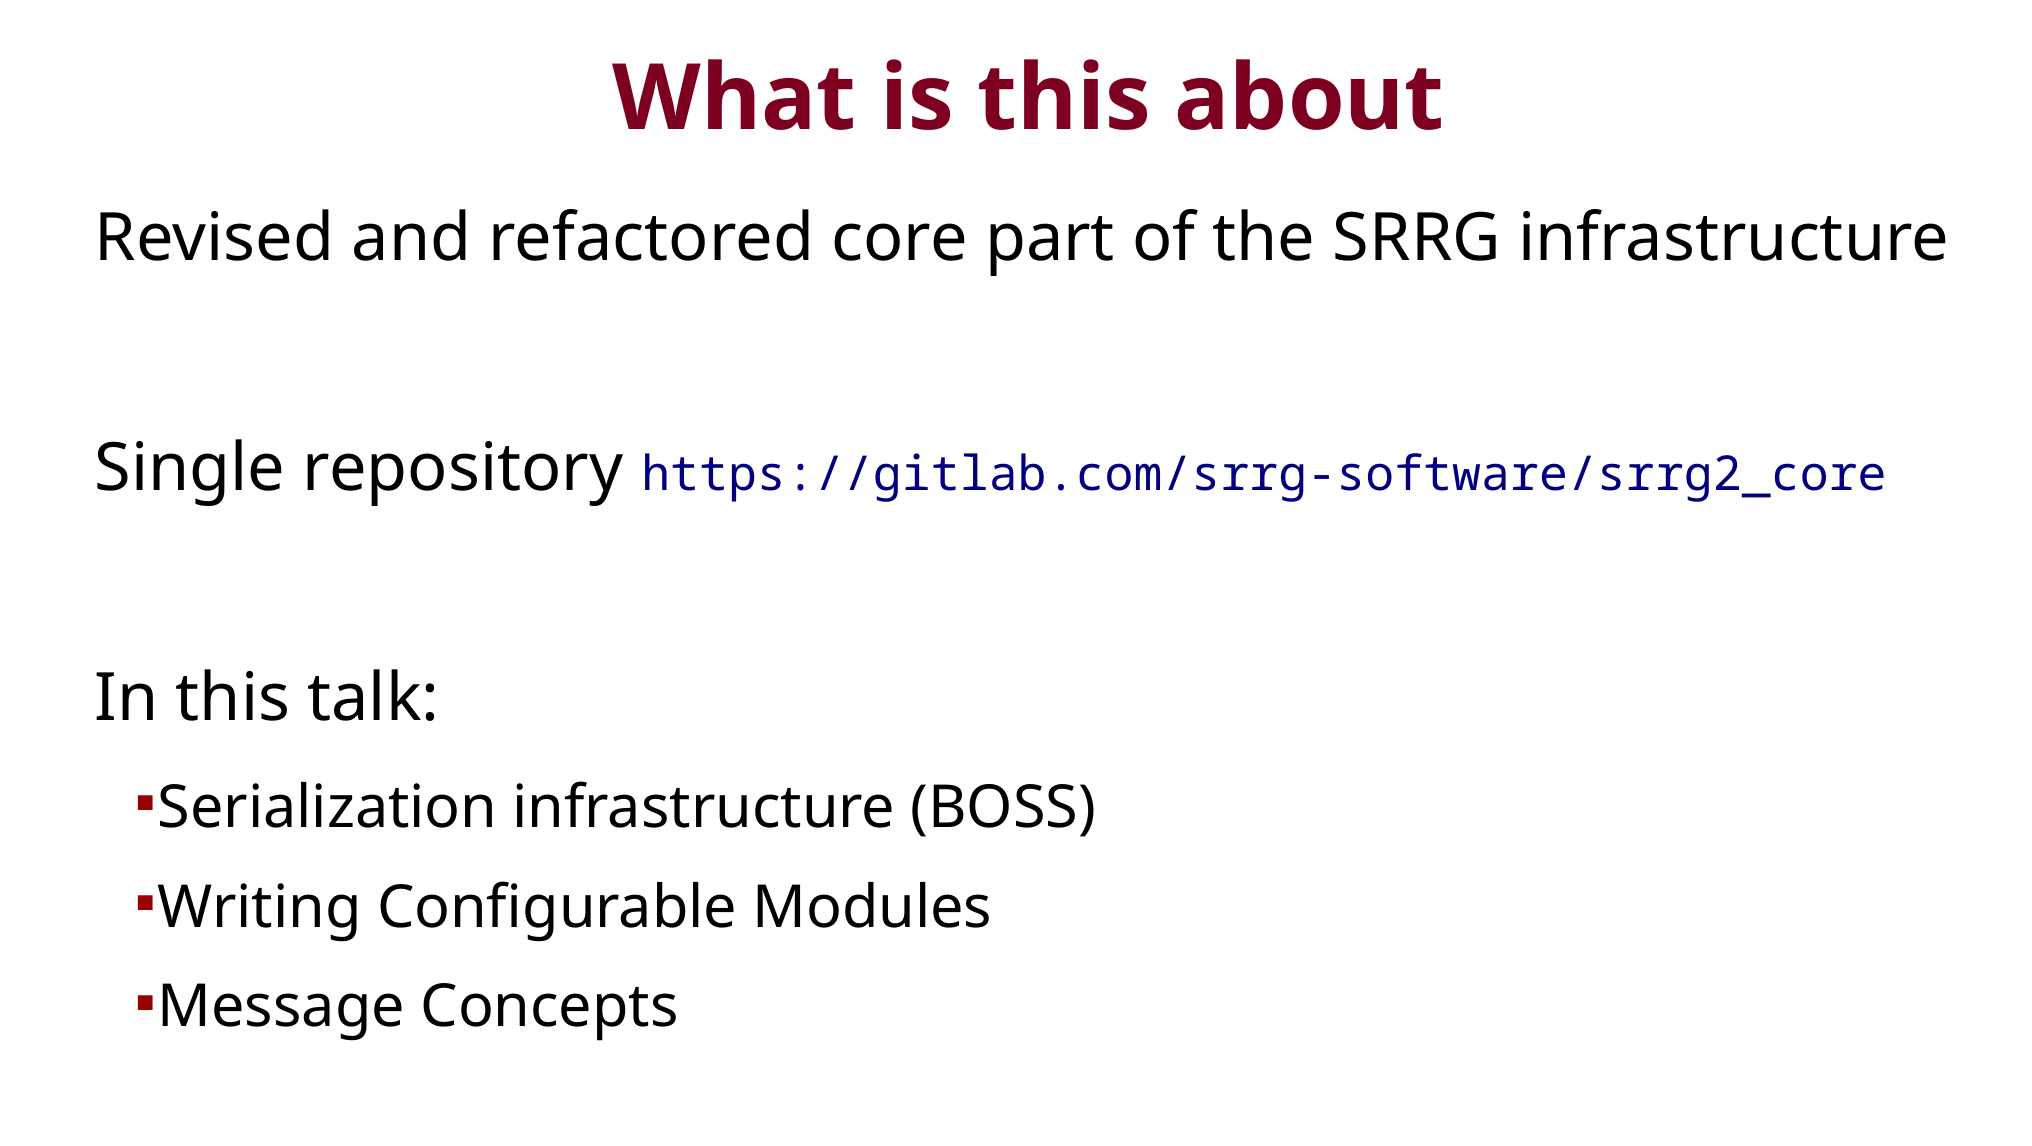

# What is this about
Revised and refactored core part of the SRRG infrastructure
Single repository https://gitlab.com/srrg-software/srrg2_core
In this talk:
Serialization infrastructure (BOSS)
Writing Configurable Modules
Message Concepts